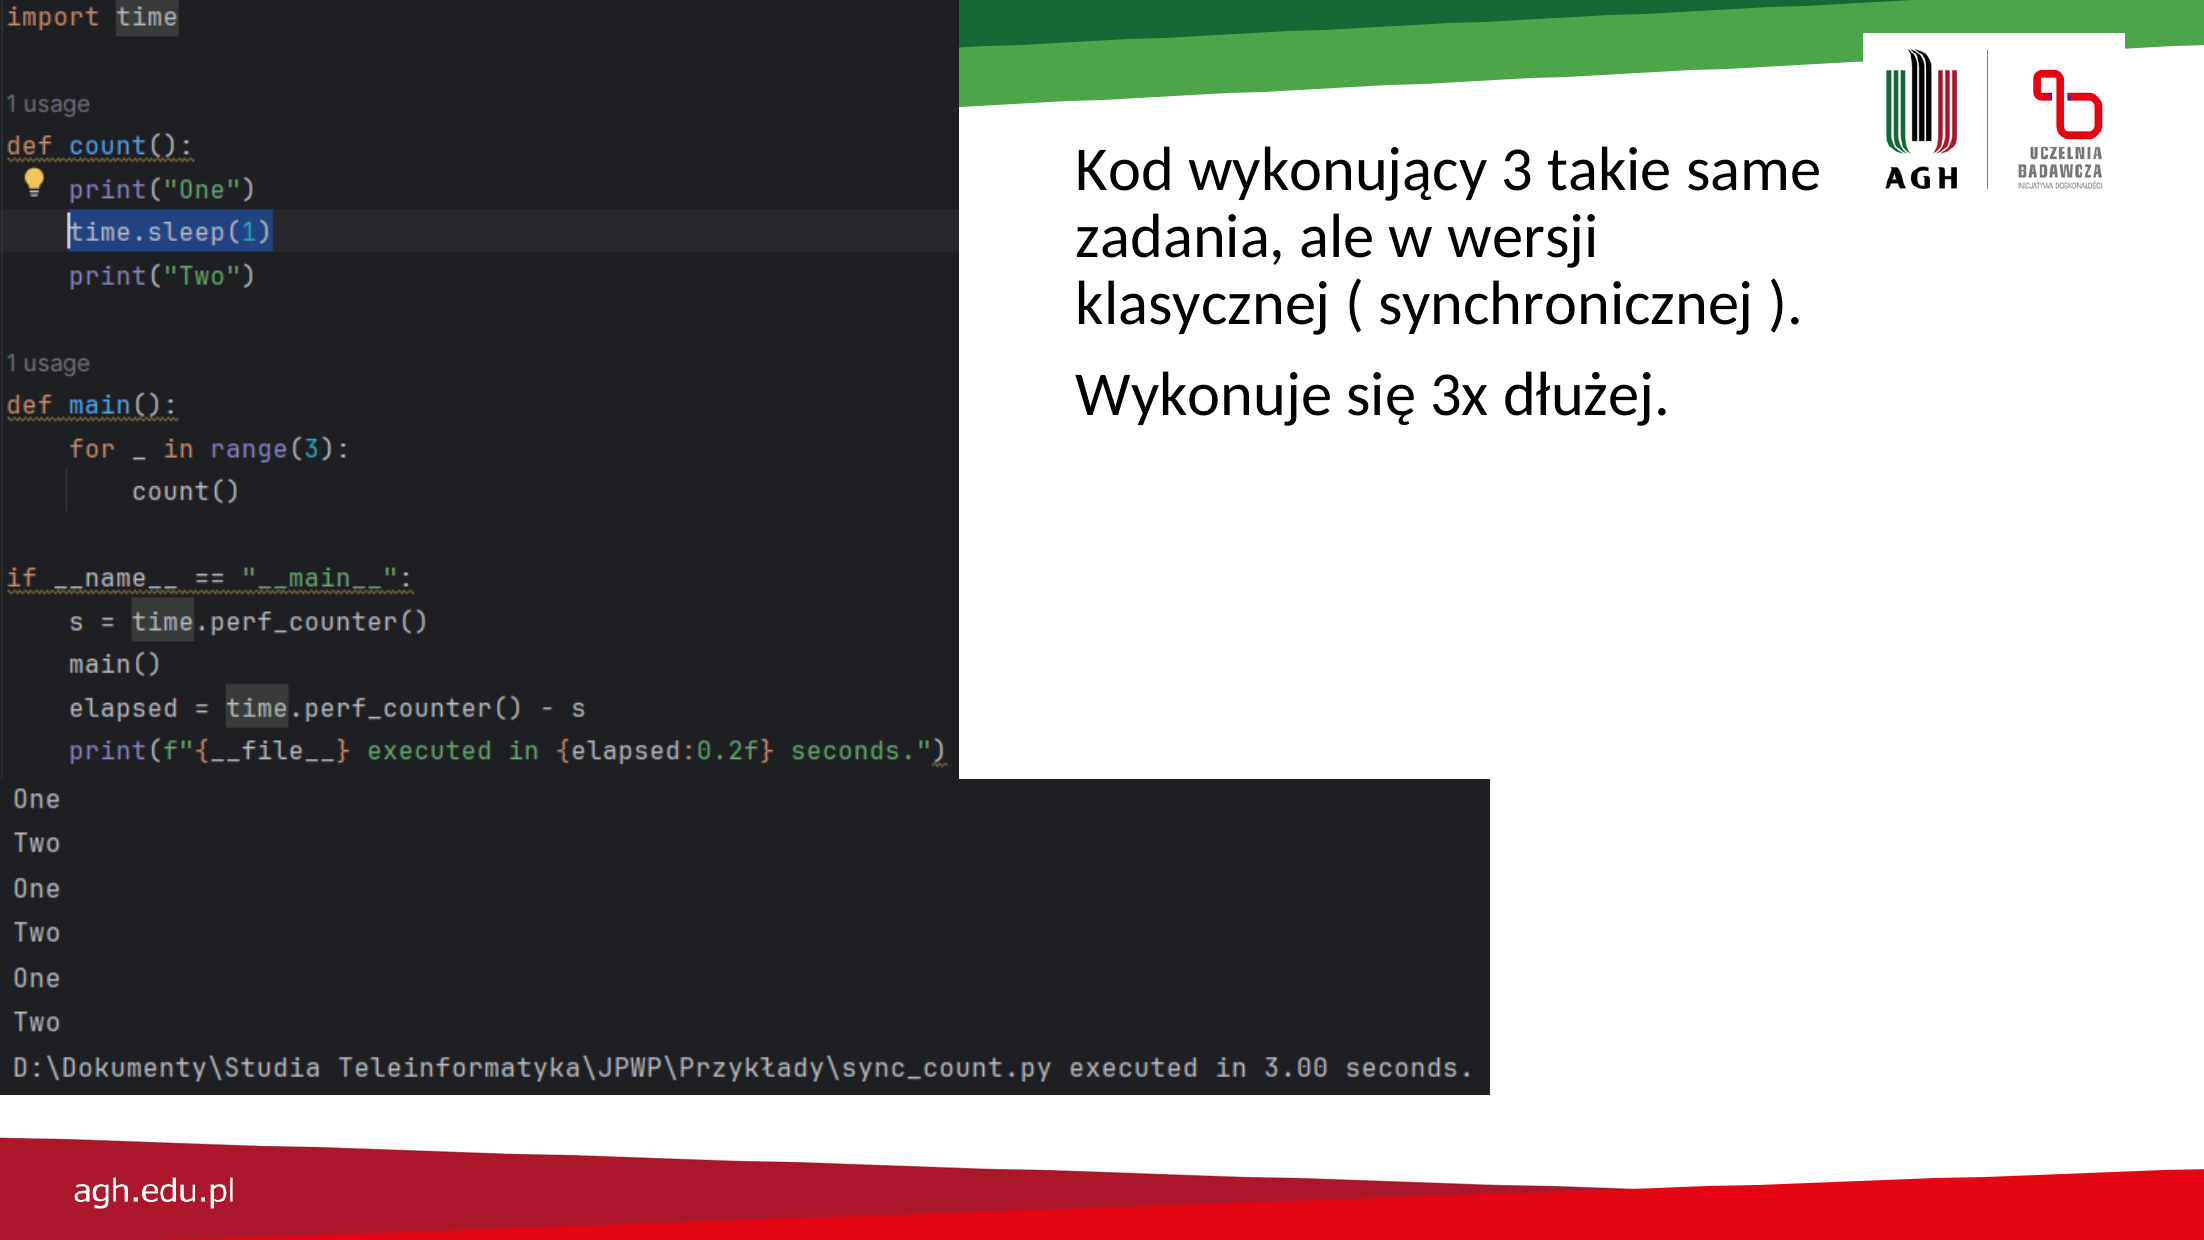

# Kod wykonujący 3 takie same zadania, ale w wersji klasycznej ( synchronicznej ).
Wykonuje się 3x dłużej.